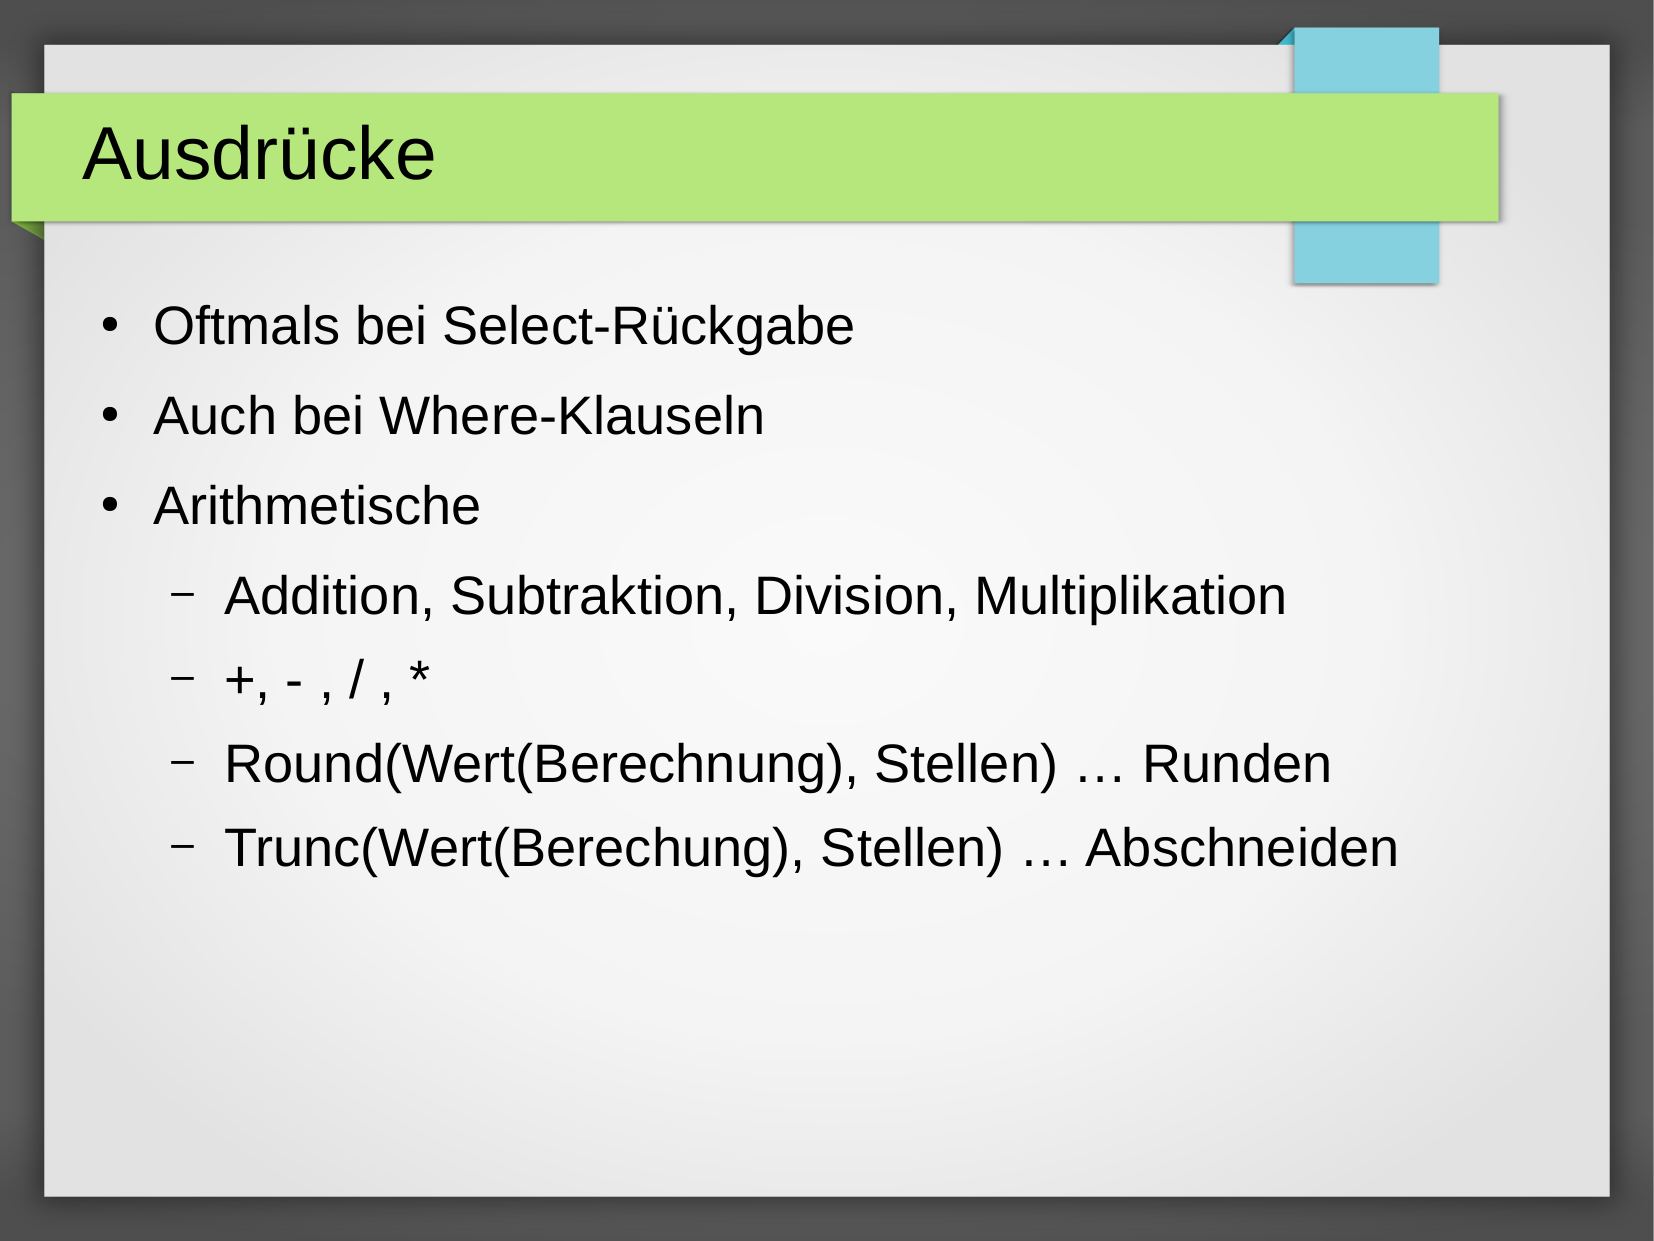

# Ausdrücke
Oftmals bei Select-Rückgabe
Auch bei Where-Klauseln
Arithmetische
Addition, Subtraktion, Division, Multiplikation
+, - , / , *
Round(Wert(Berechnung), Stellen) … Runden
Trunc(Wert(Berechung), Stellen) … Abschneiden